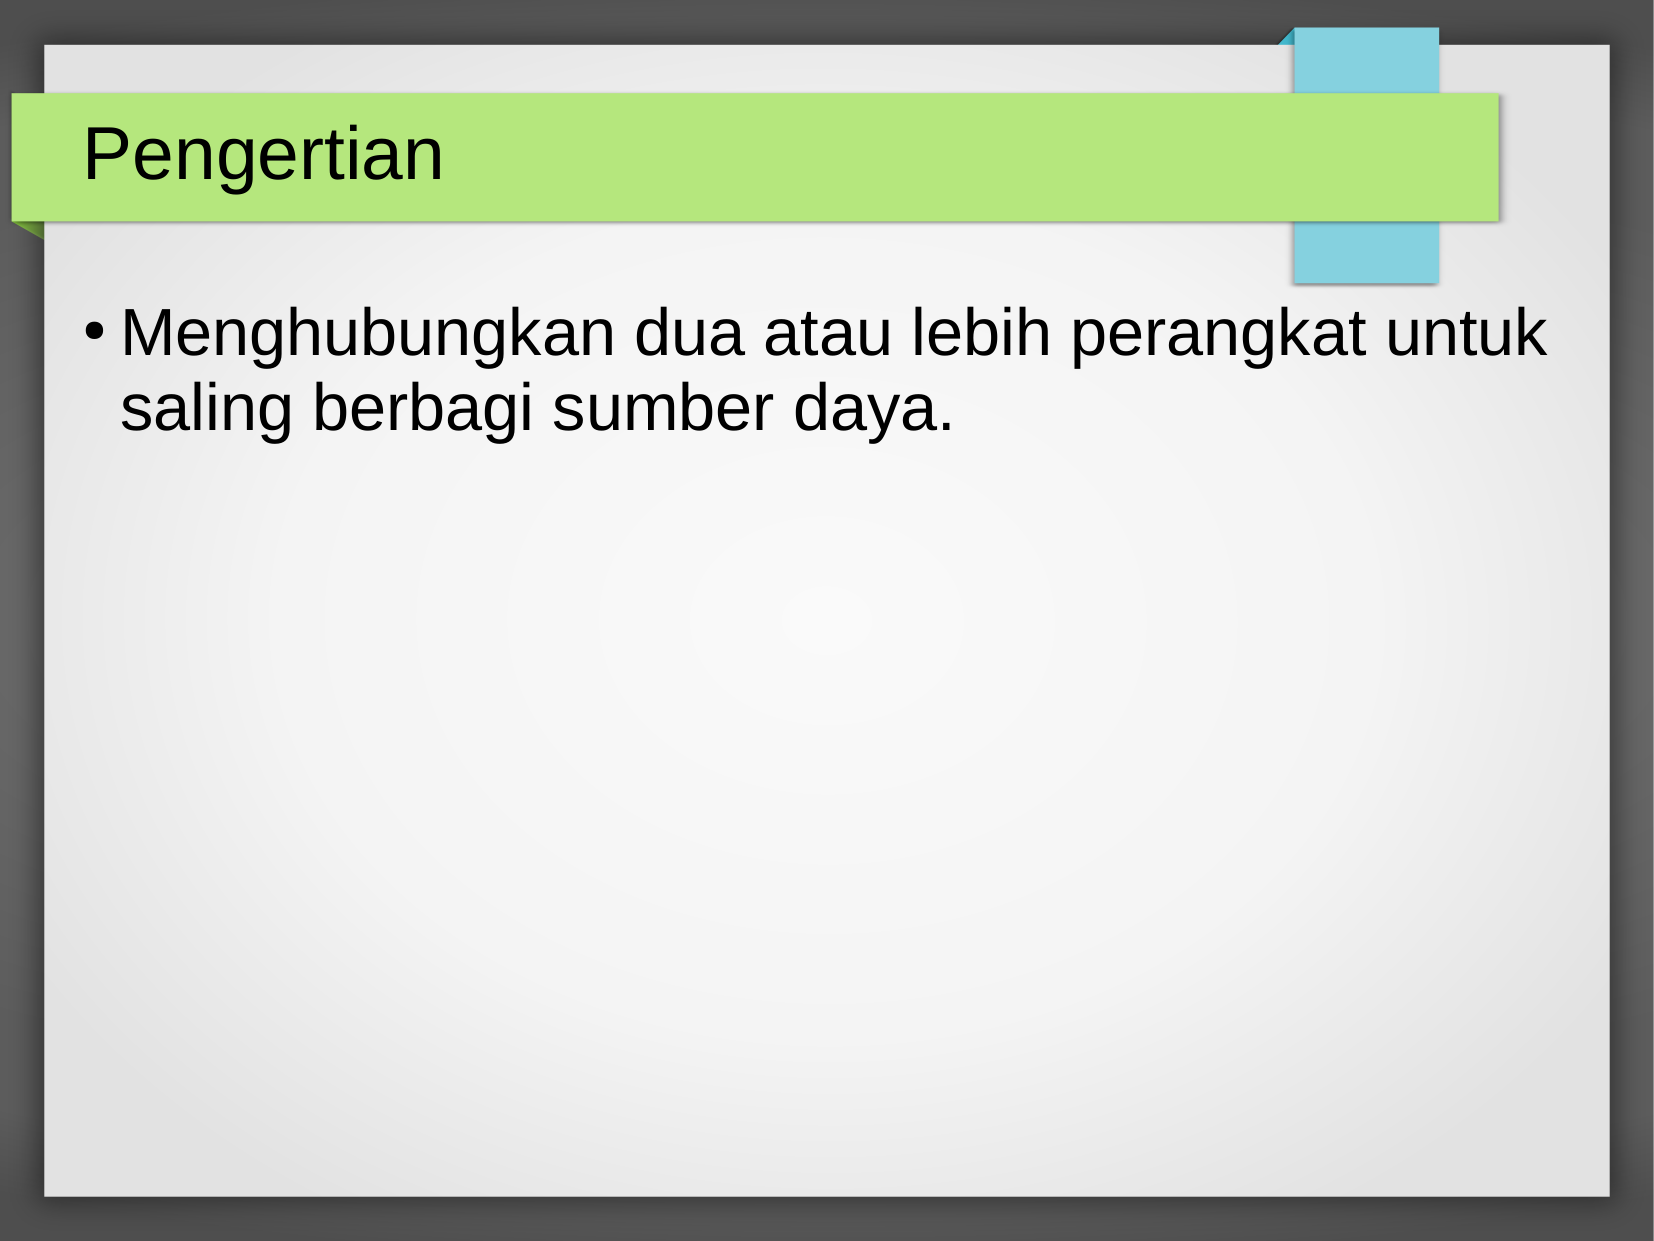

# Pengertian
Menghubungkan dua atau lebih perangkat untuk saling berbagi sumber daya.